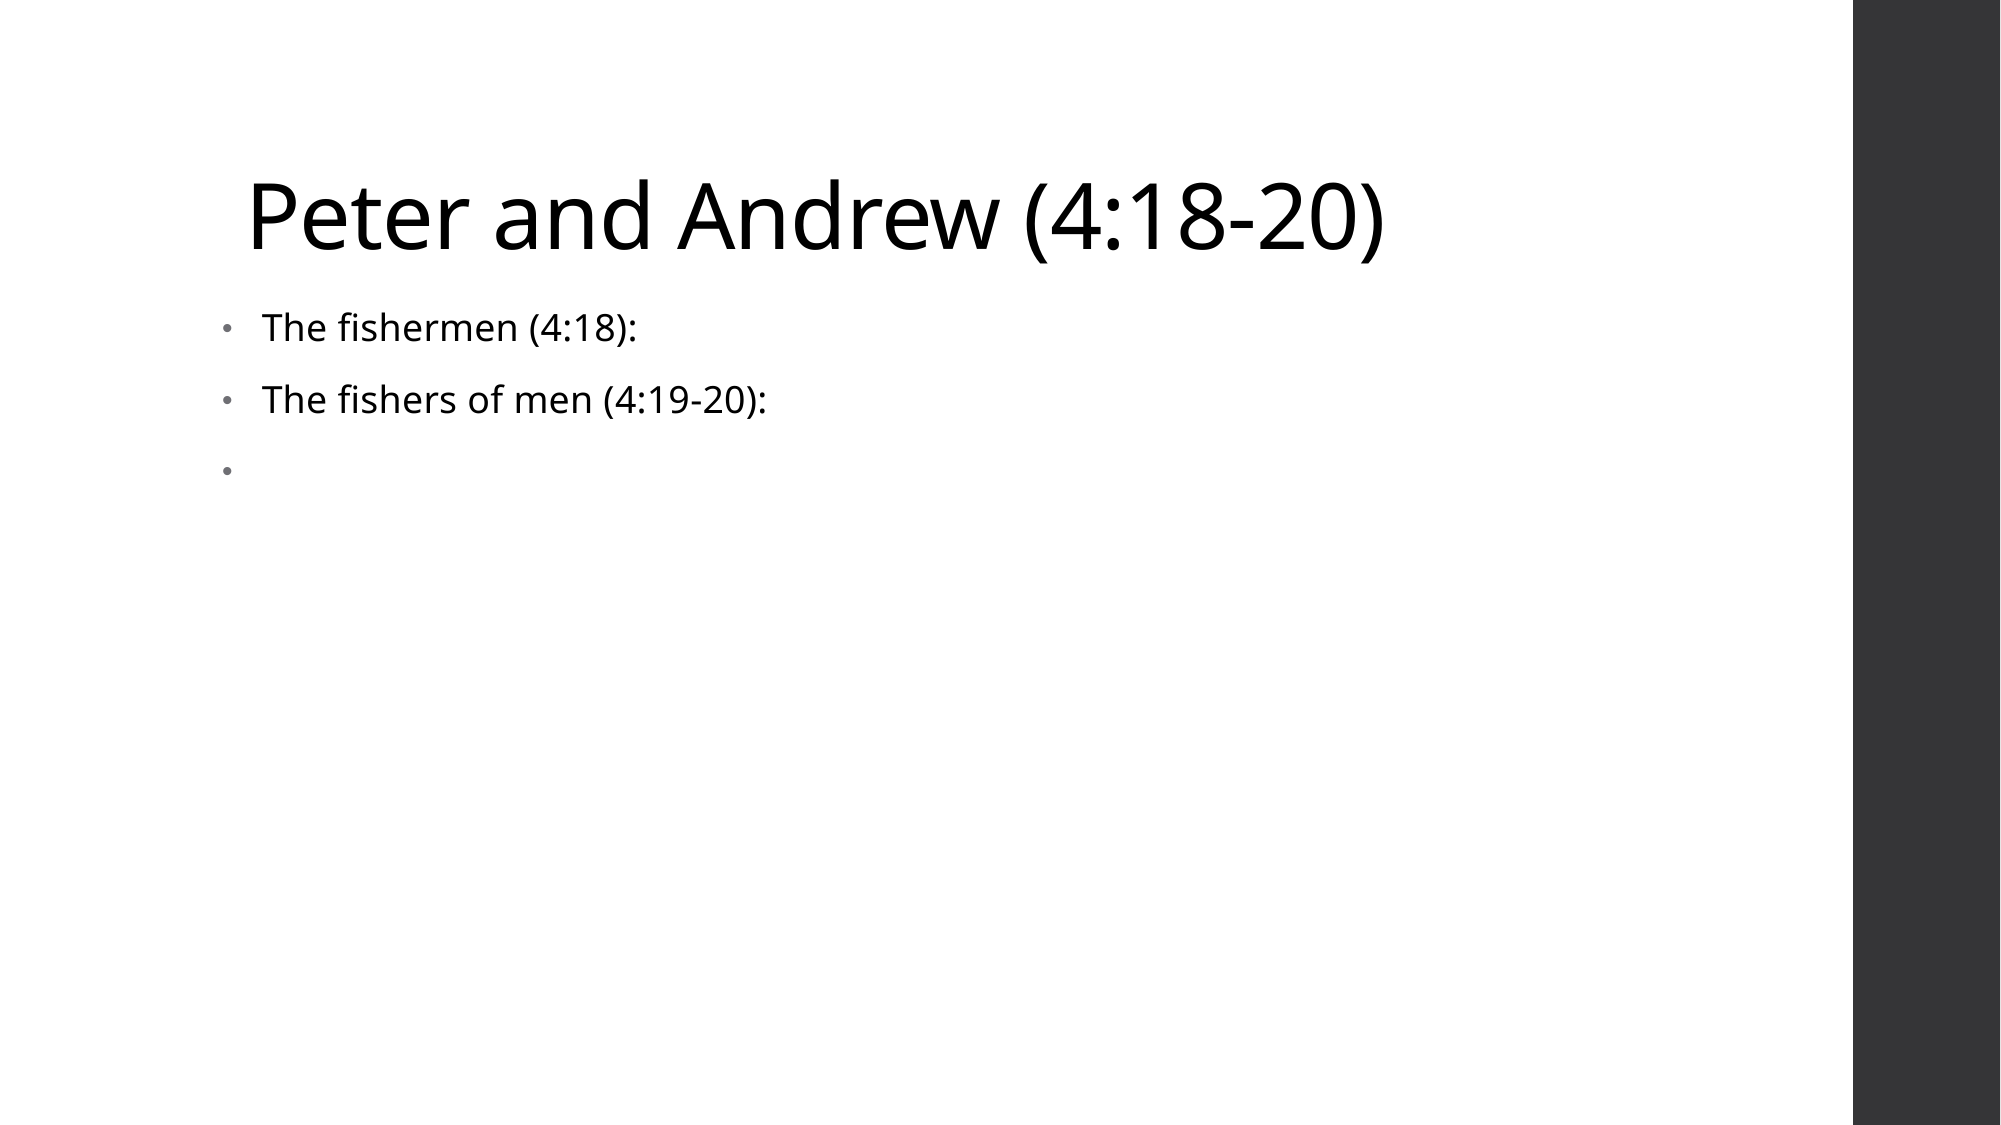

# Peter and Andrew (4:18-20)
 The fishermen (4:18):
 The fishers of men (4:19-20):